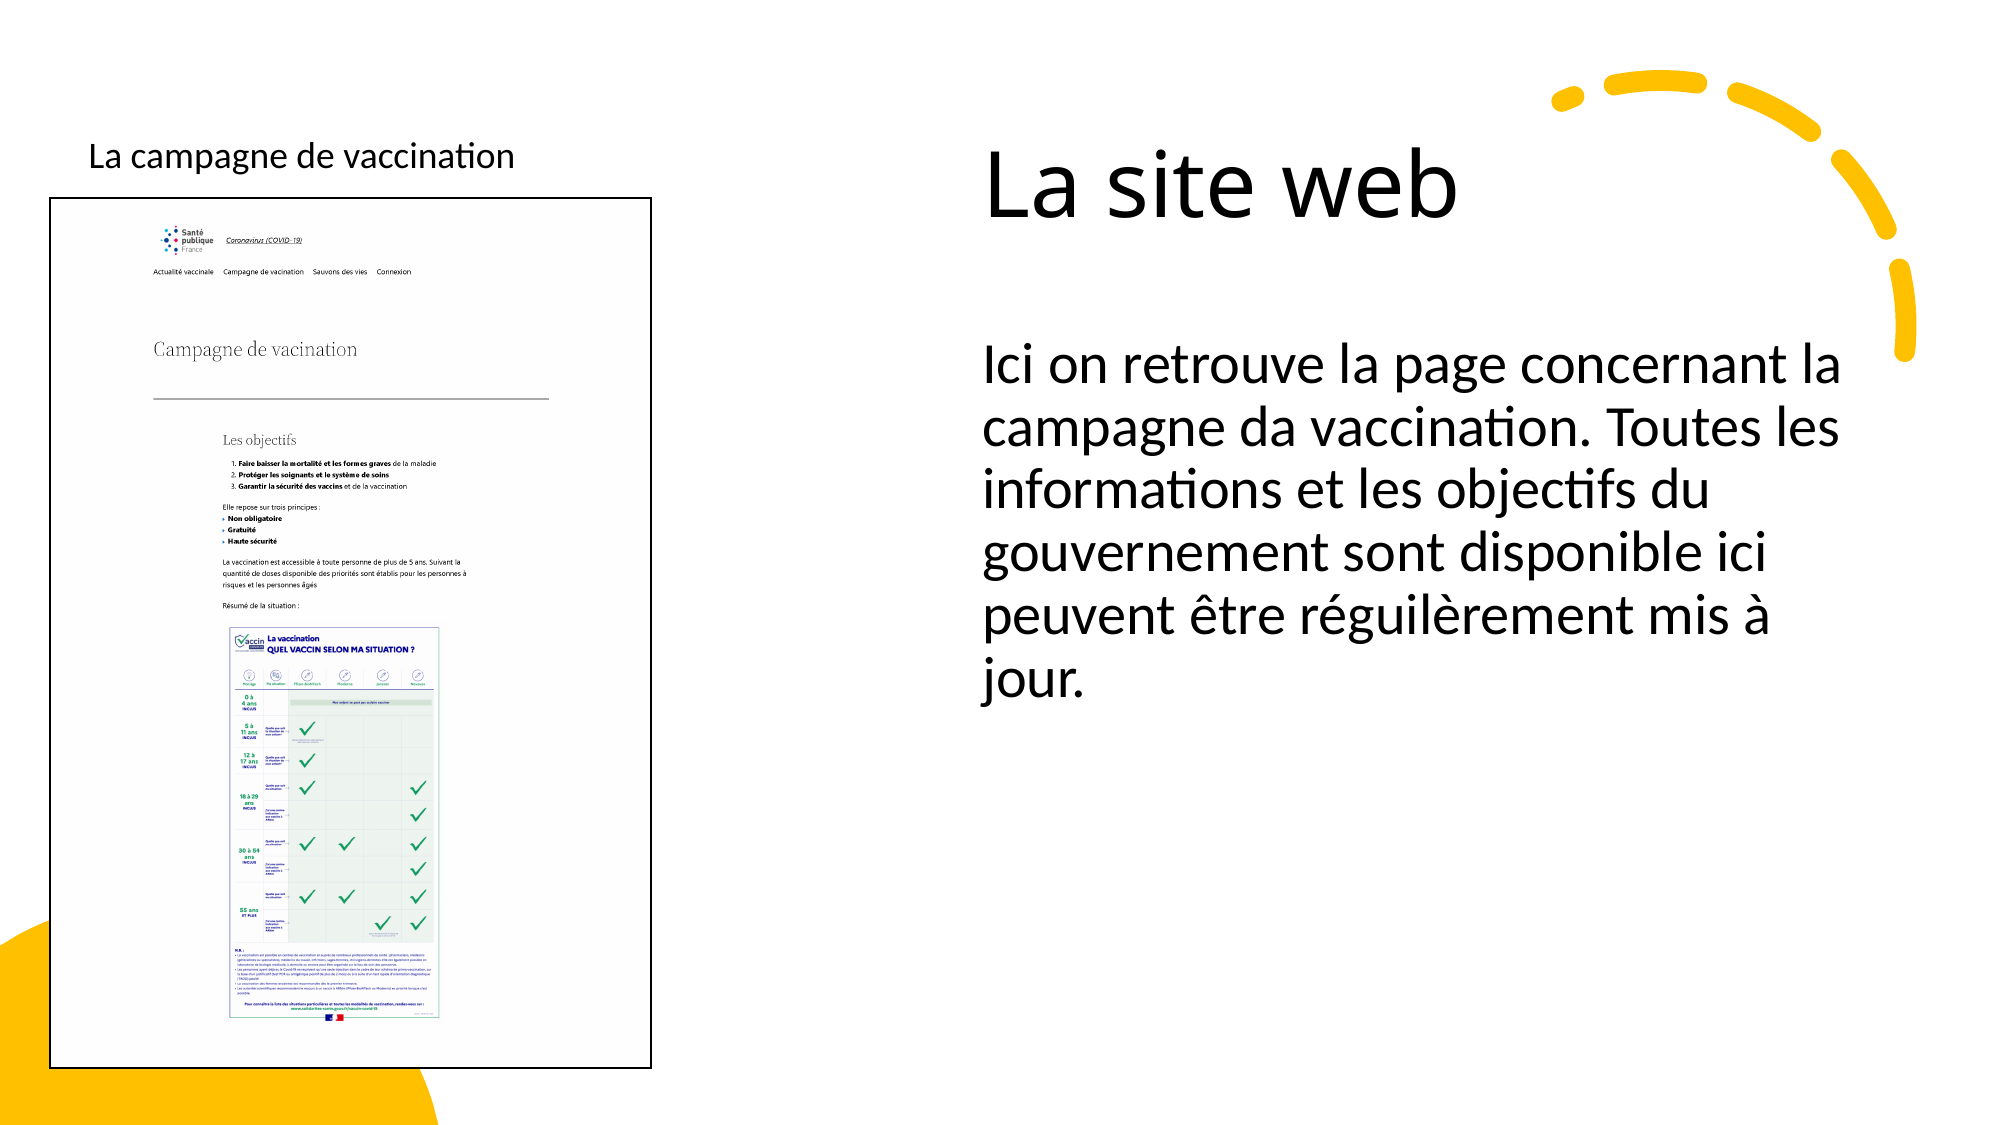

# La site web
La campagne de vaccination
Ici on retrouve la page concernant la campagne da vaccination. Toutes les informations et les objectifs du gouvernement sont disponible ici peuvent être réguilèrement mis à jour.